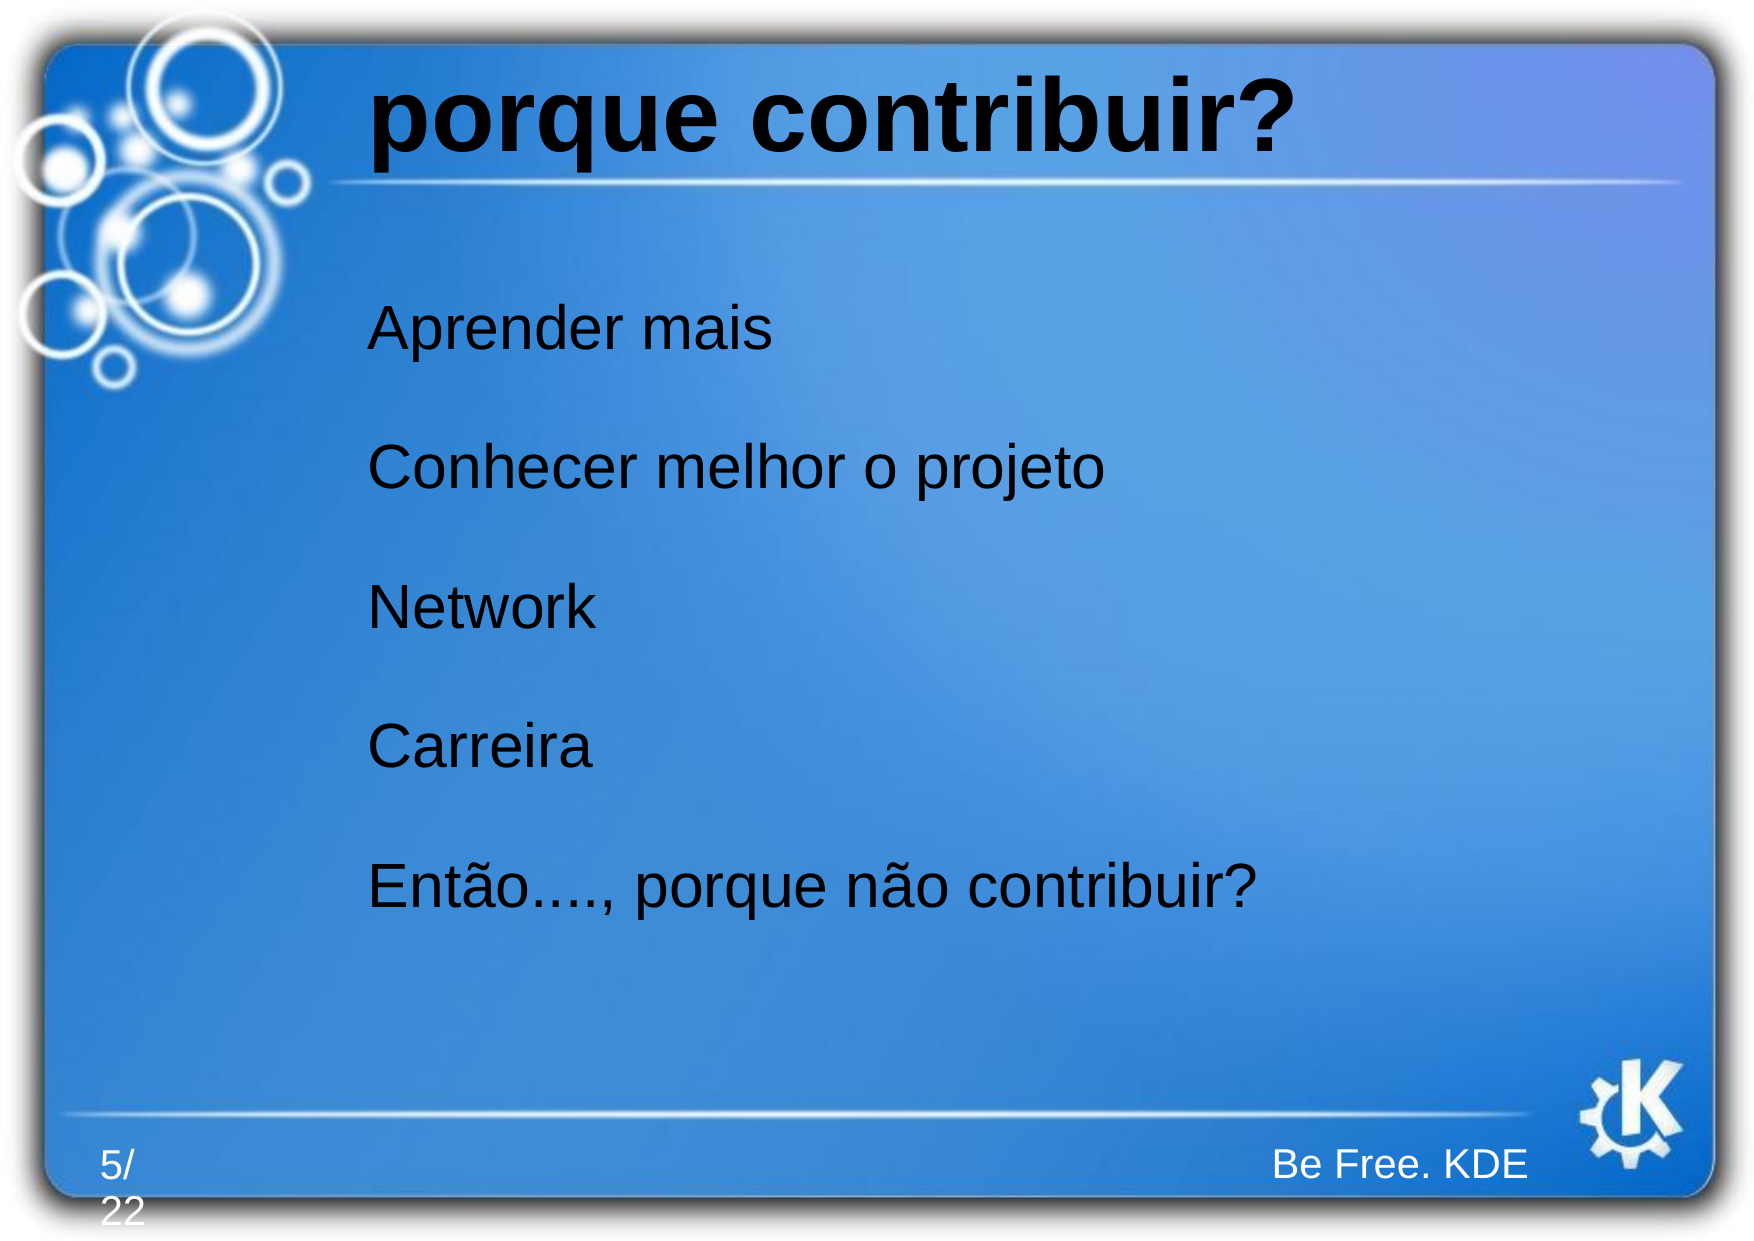

porque contribuir?
Aprender mais
Conhecer melhor o projeto
Network
Carreira
Então...., porque não contribuir?